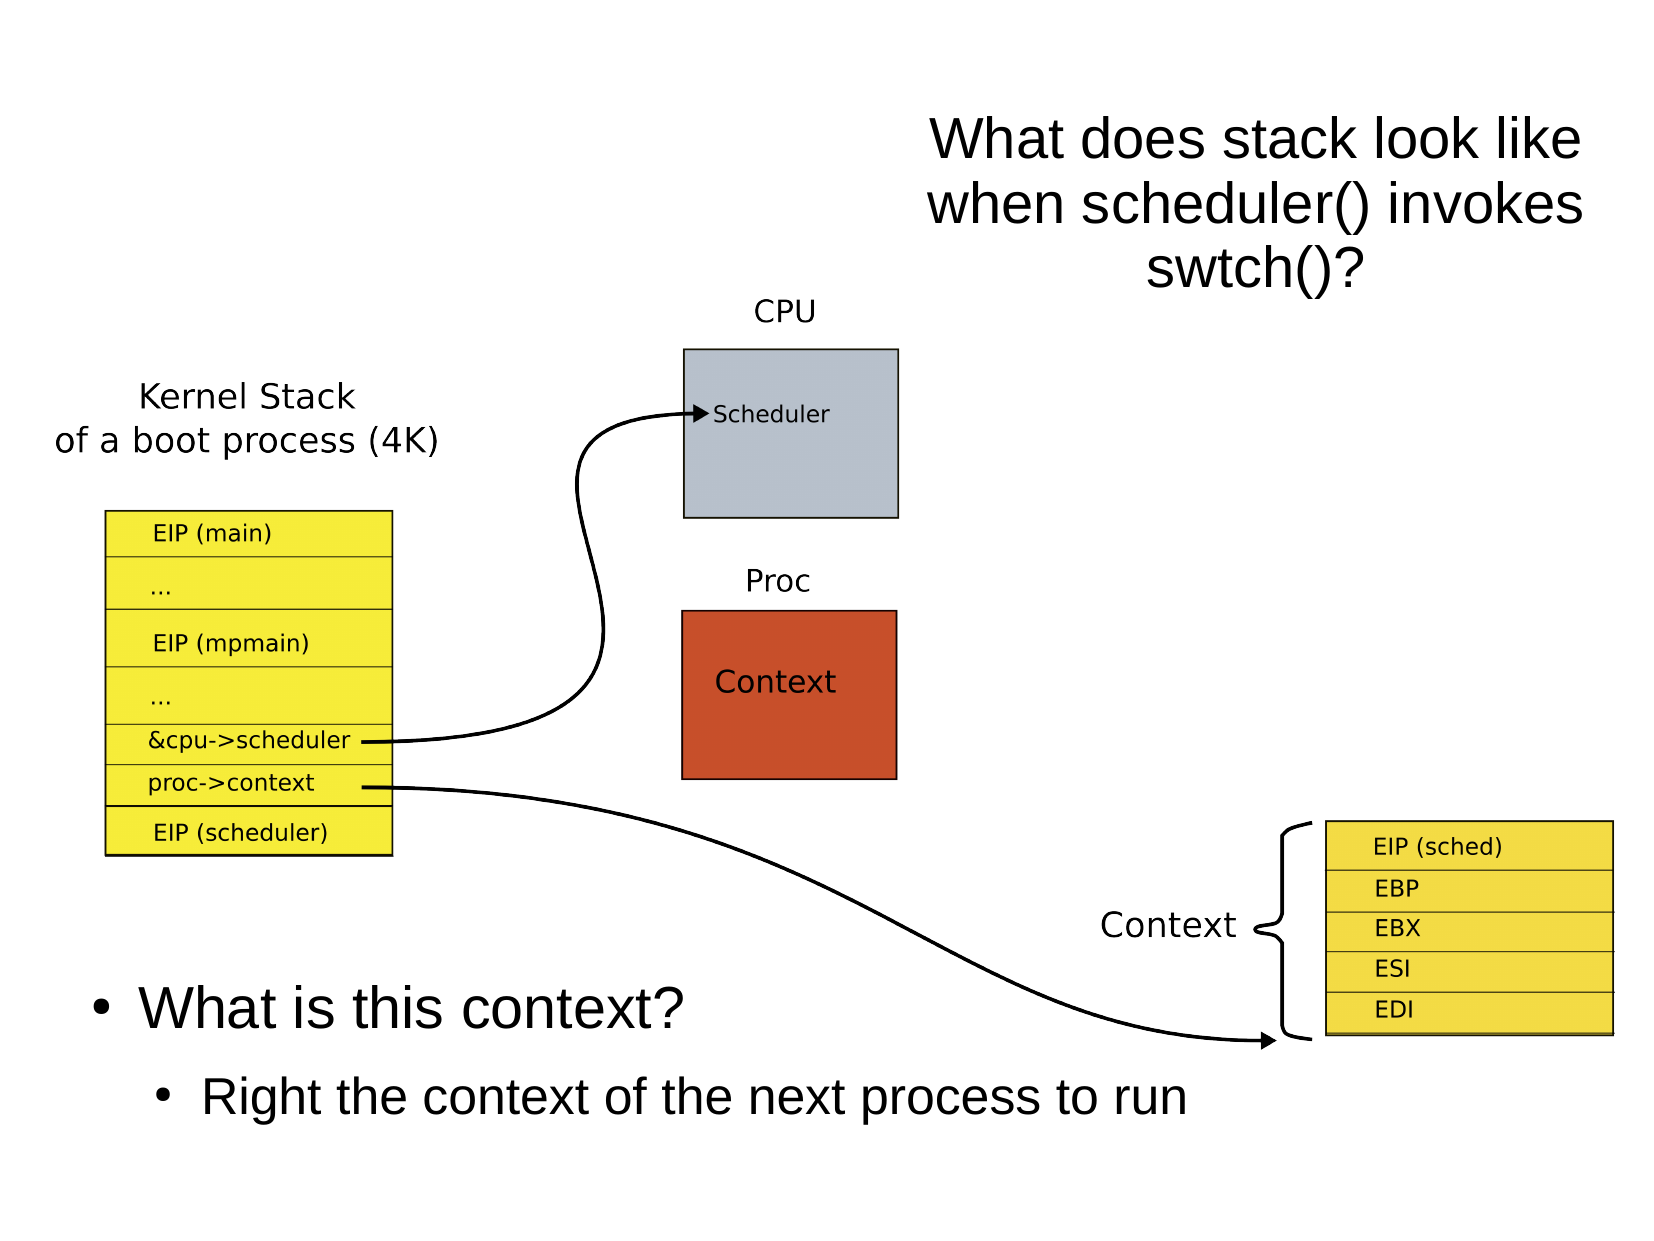

#
What does stack look like when scheduler() invokes swtch()?
What is this context?
Right the context of the next process to run